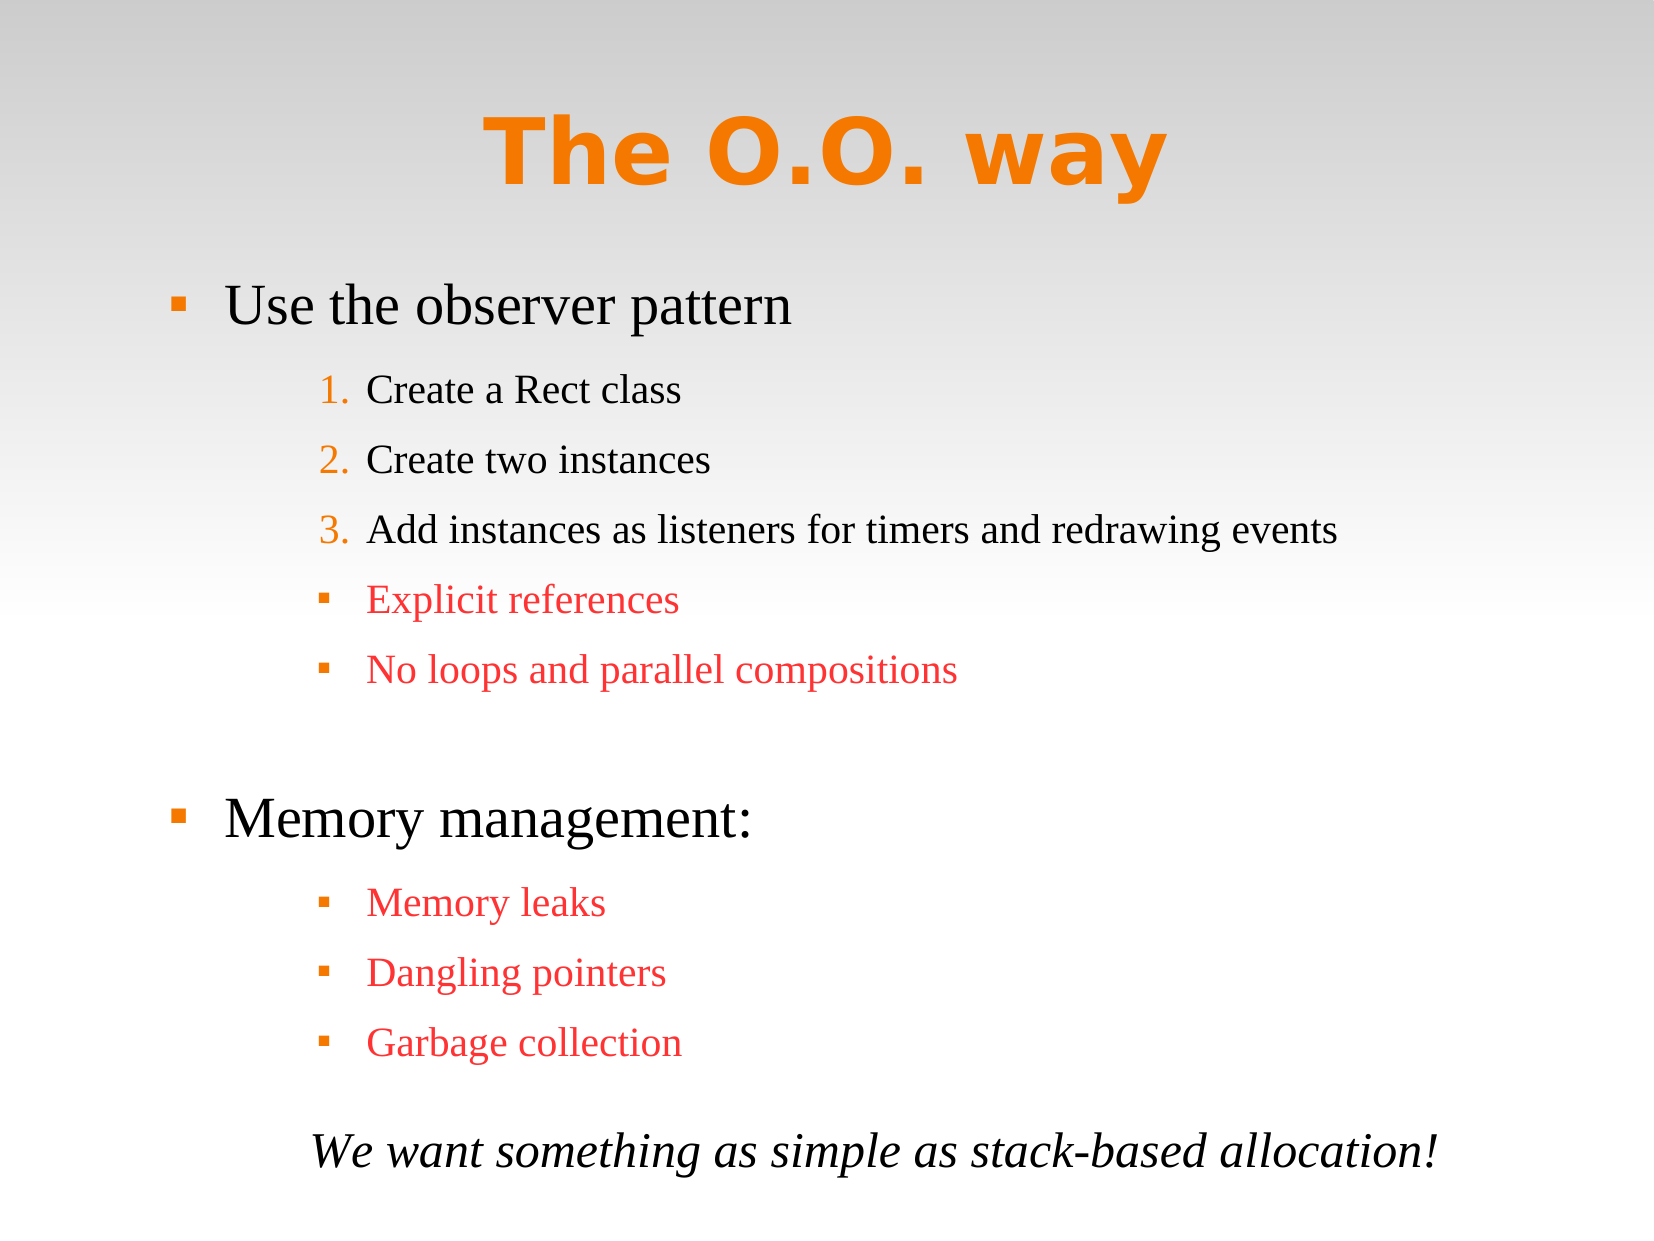

# The O.O. way
Use the observer pattern
Create a Rect class
Create two instances
Add instances as listeners for timers and redrawing events
Explicit references
No loops and parallel compositions
Memory management:
Memory leaks
Dangling pointers
Garbage collection
 We want something as simple as stack-based allocation!